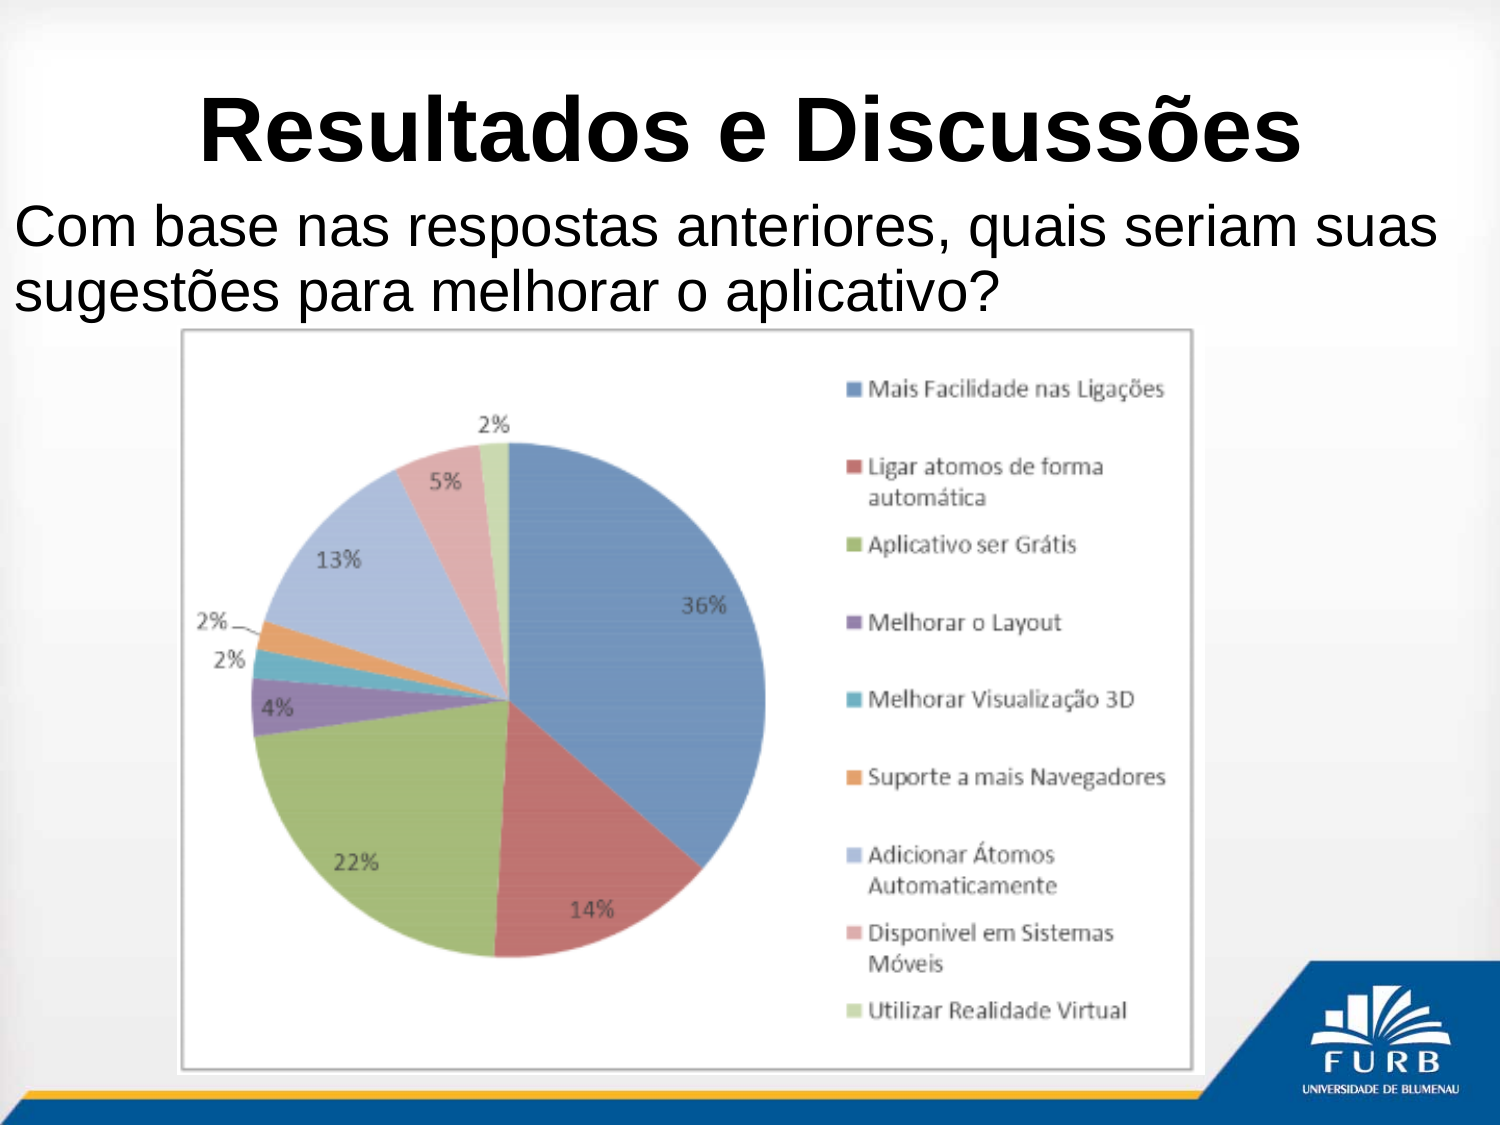

Resultados e Discussões
Com base nas respostas anteriores, quais seriam suas sugestões para melhorar o aplicativo?